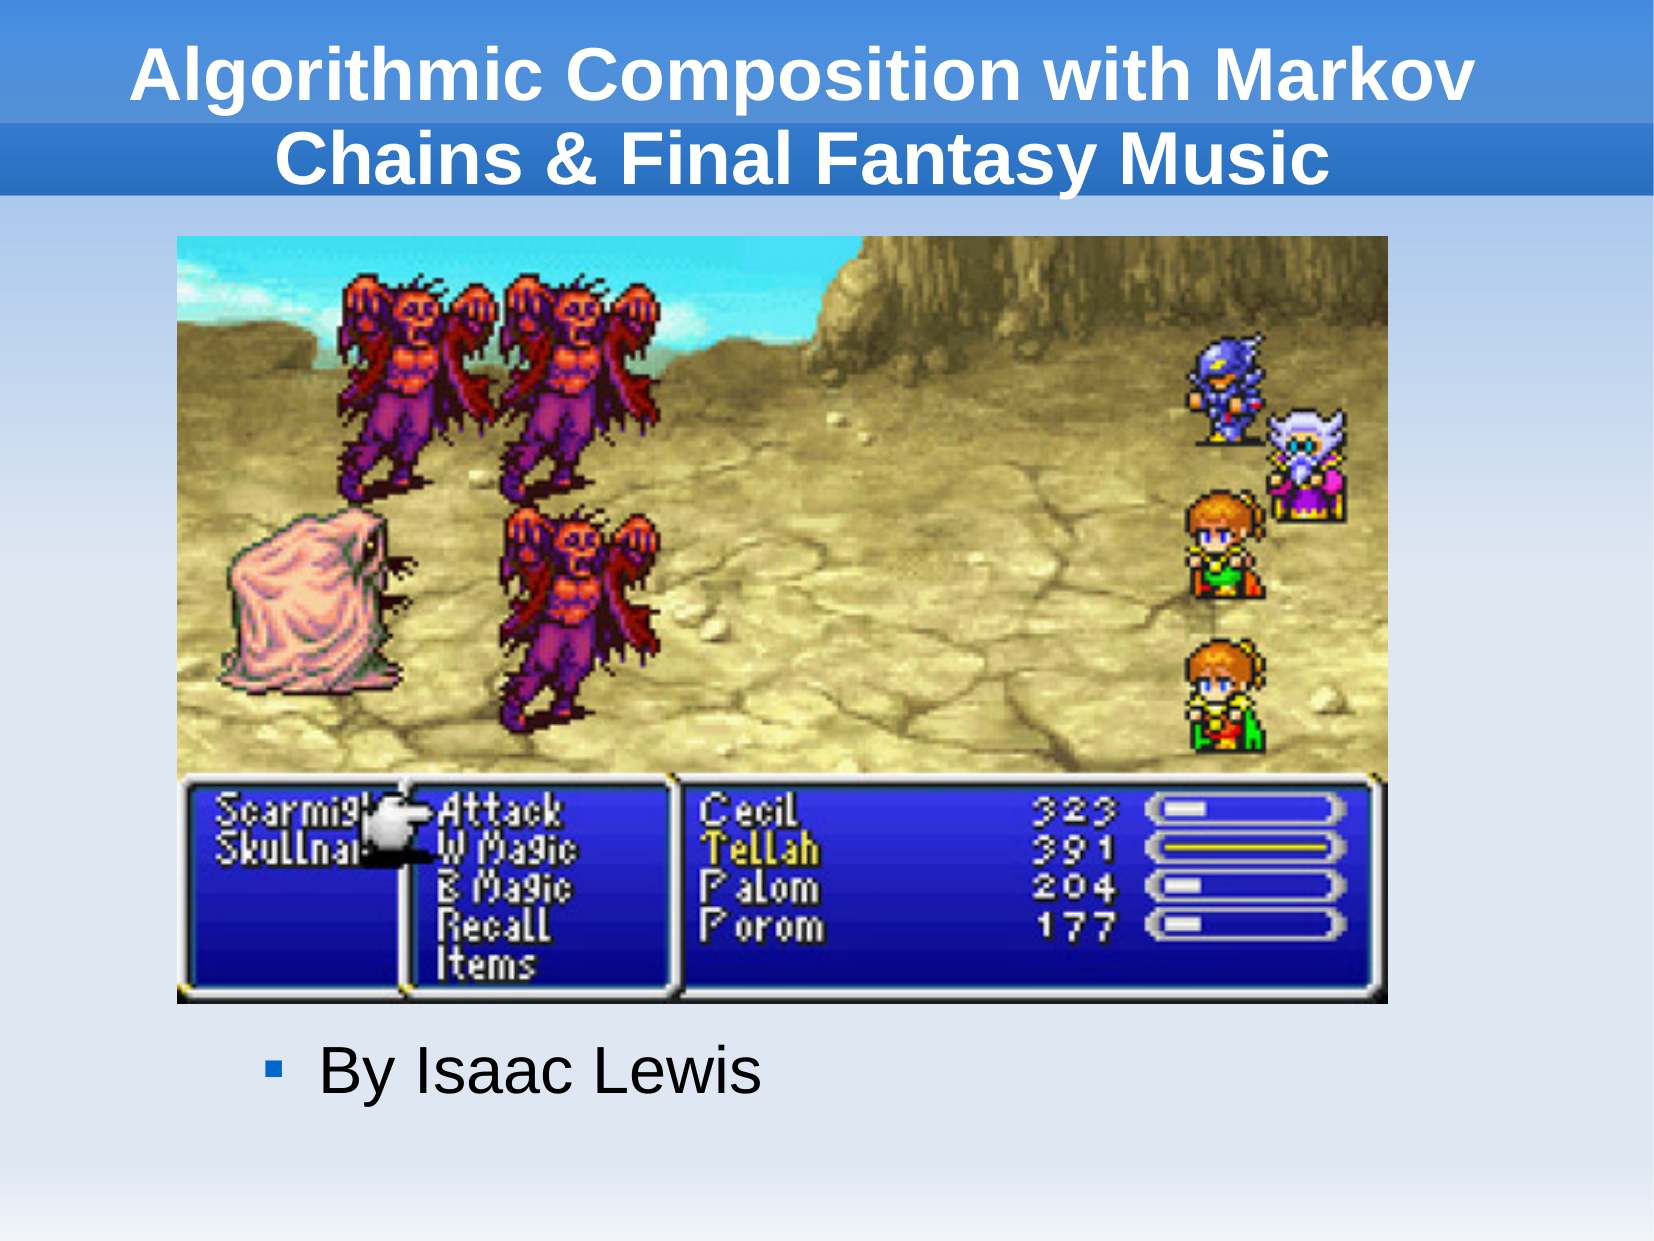

# Algorithmic Composition with Markov Chains & Final Fantasy Music
By Isaac Lewis